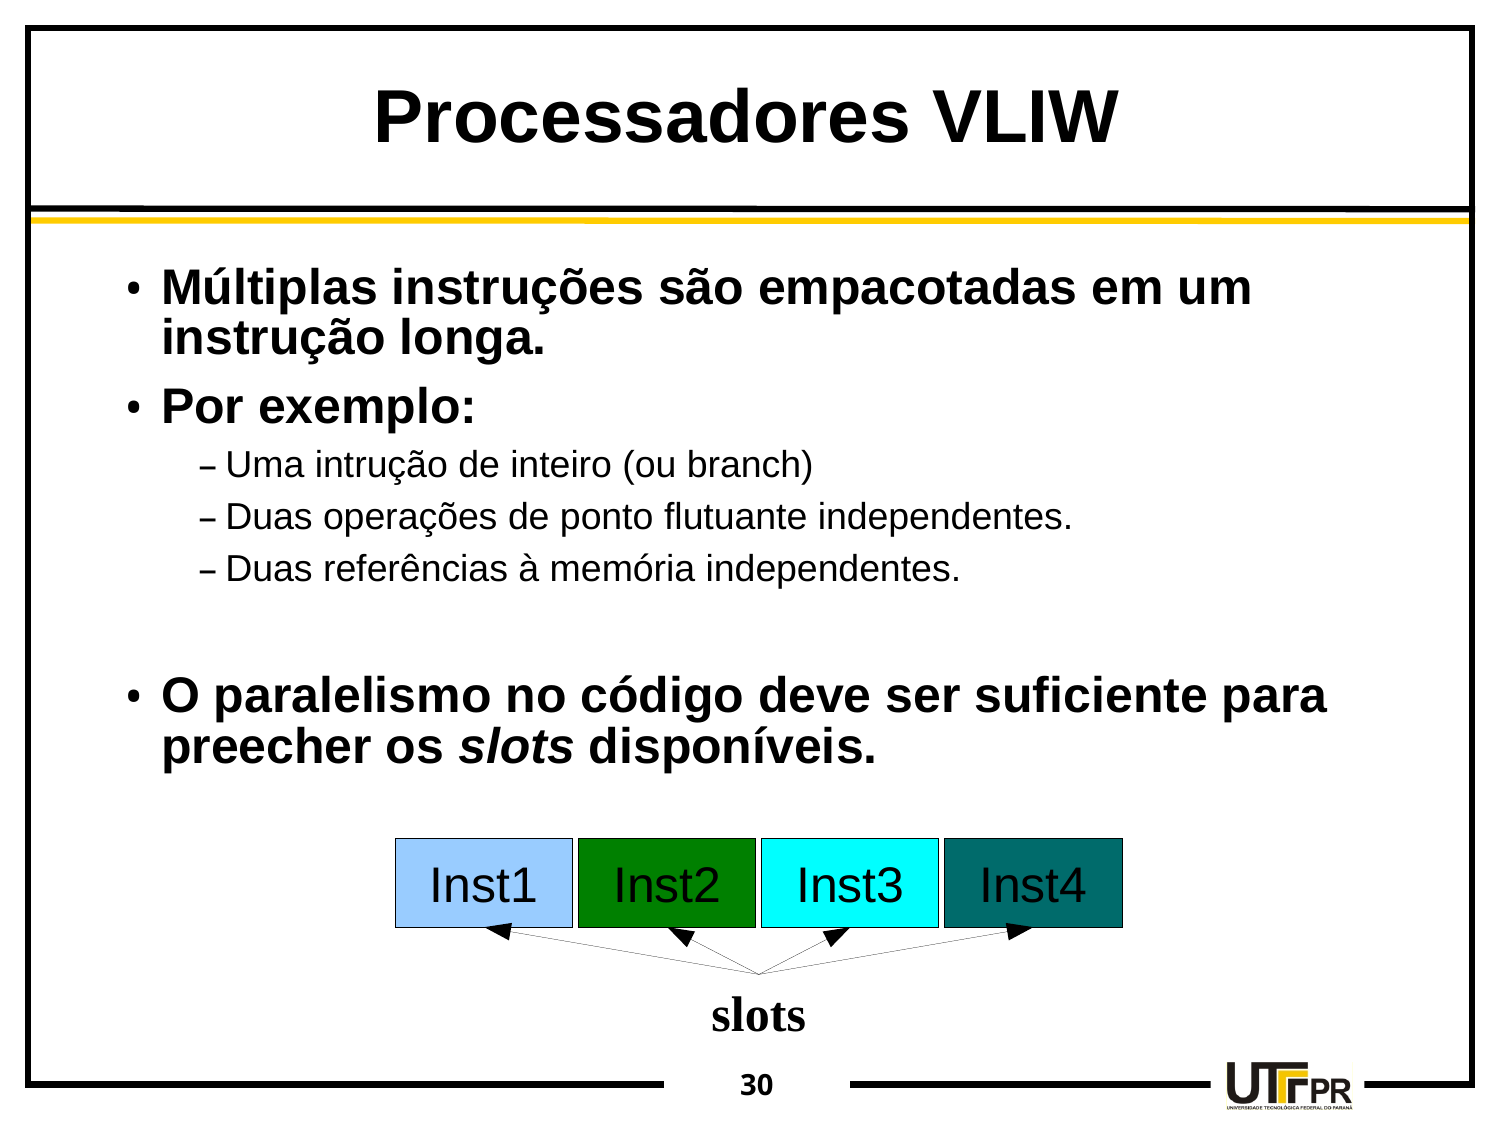

# Processadores VLIW
Múltiplas instruções são empacotadas em um instrução longa.
Por exemplo:
Uma intrução de inteiro (ou branch)
Duas operações de ponto flutuante independentes.
Duas referências à memória independentes.
O paralelismo no código deve ser suficiente para preecher os slots disponíveis.
Inst1
Inst2
Inst3
Inst4
slots